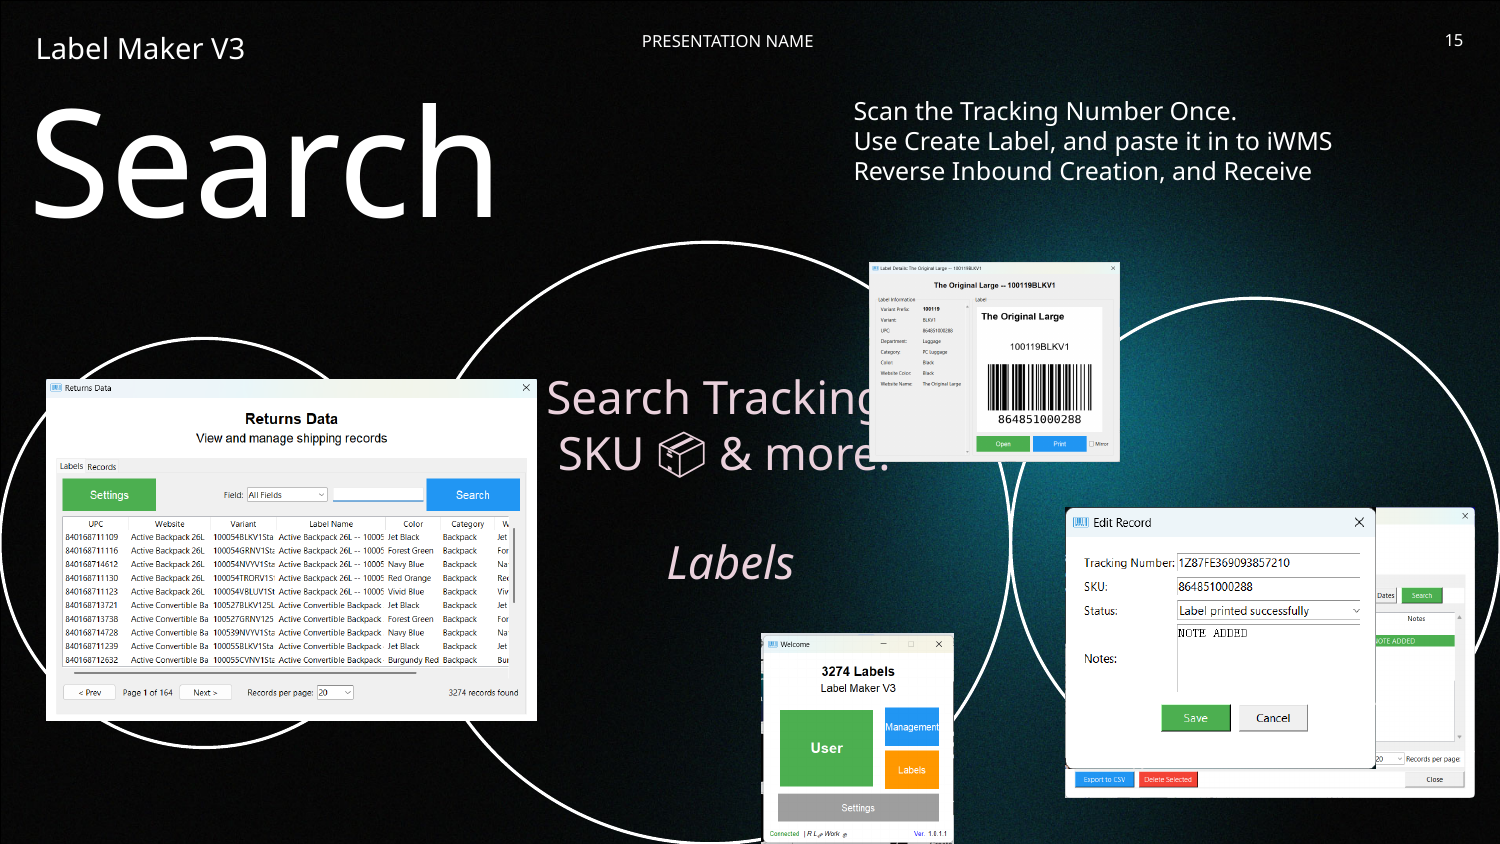

Label Maker V3
Scan the Tracking Number Once.
Use Create Label, and paste it in to iWMS Reverse Inbound Creation, and Receive
Search
# Search Tracking#🔖 SKU 📦 & more. Labels